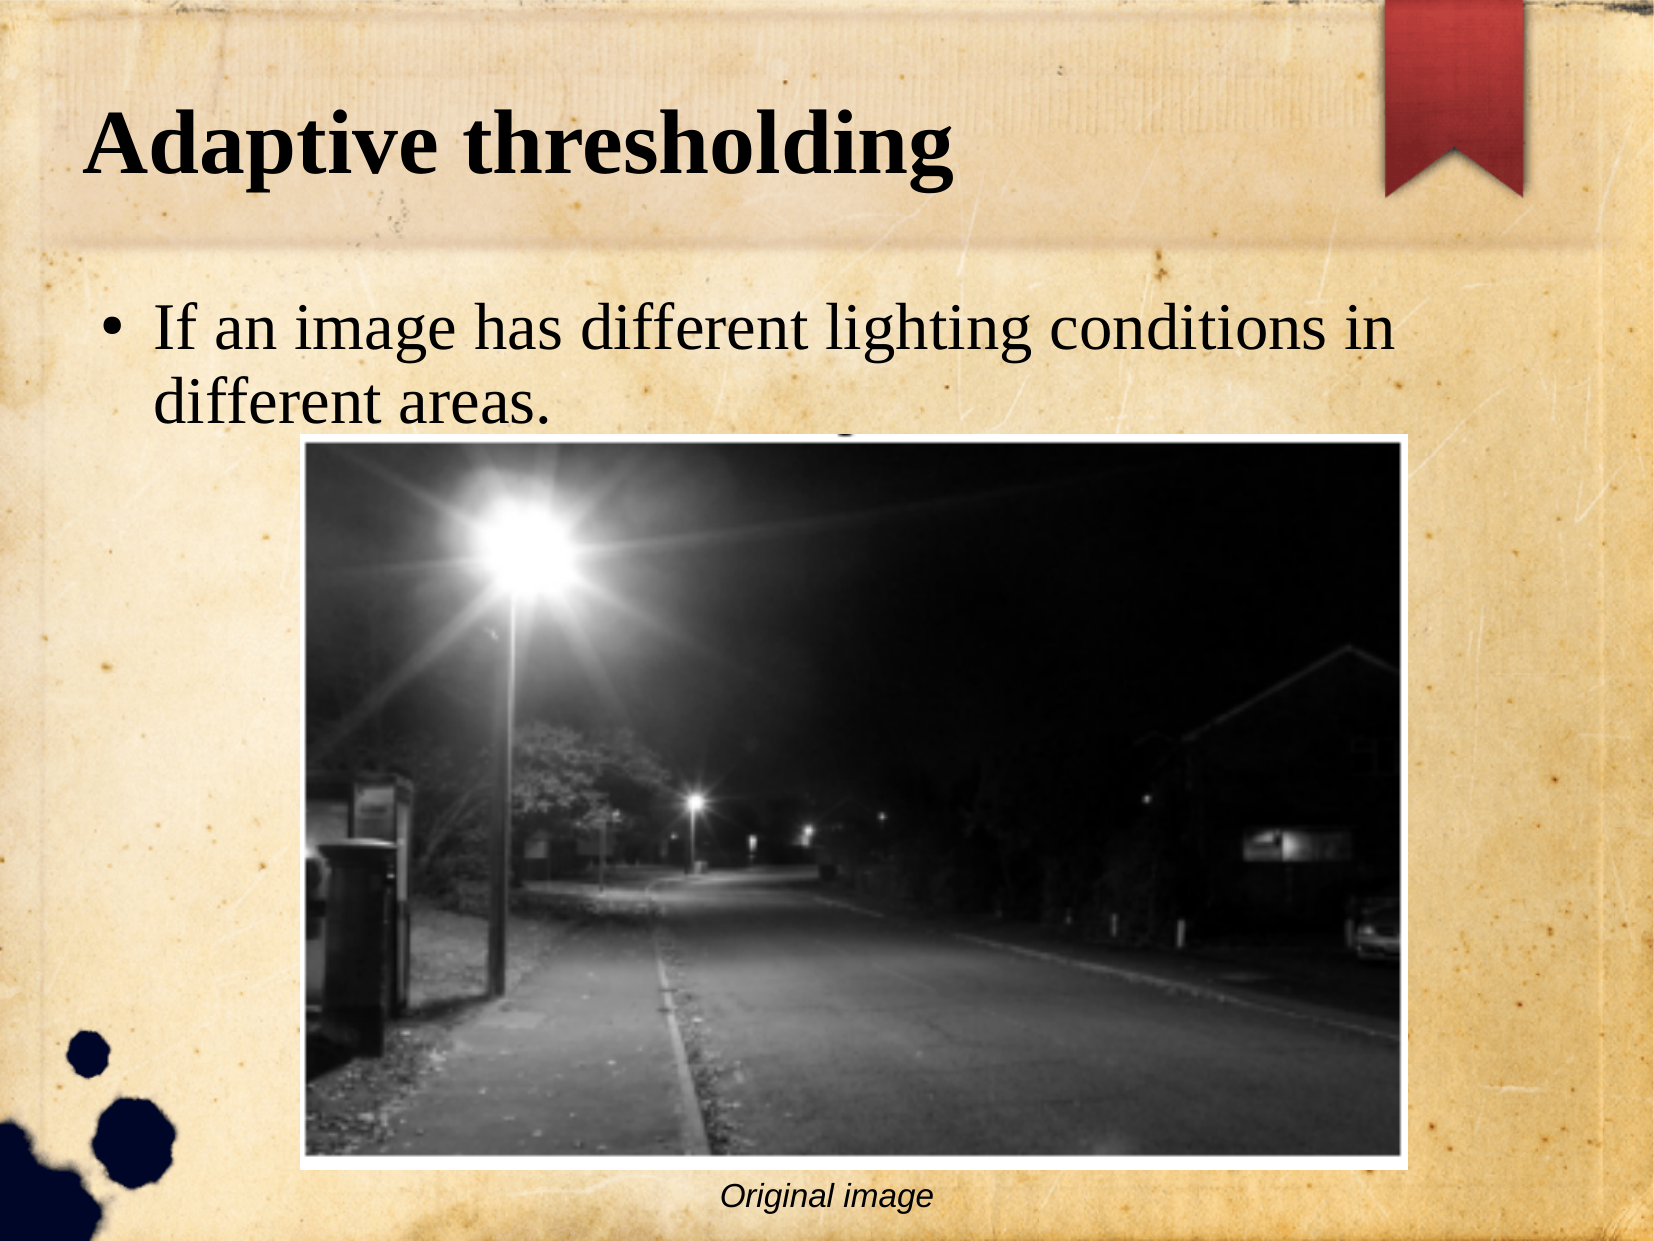

# Adaptive thresholding
If an image has different lighting conditions in different areas.
Original image